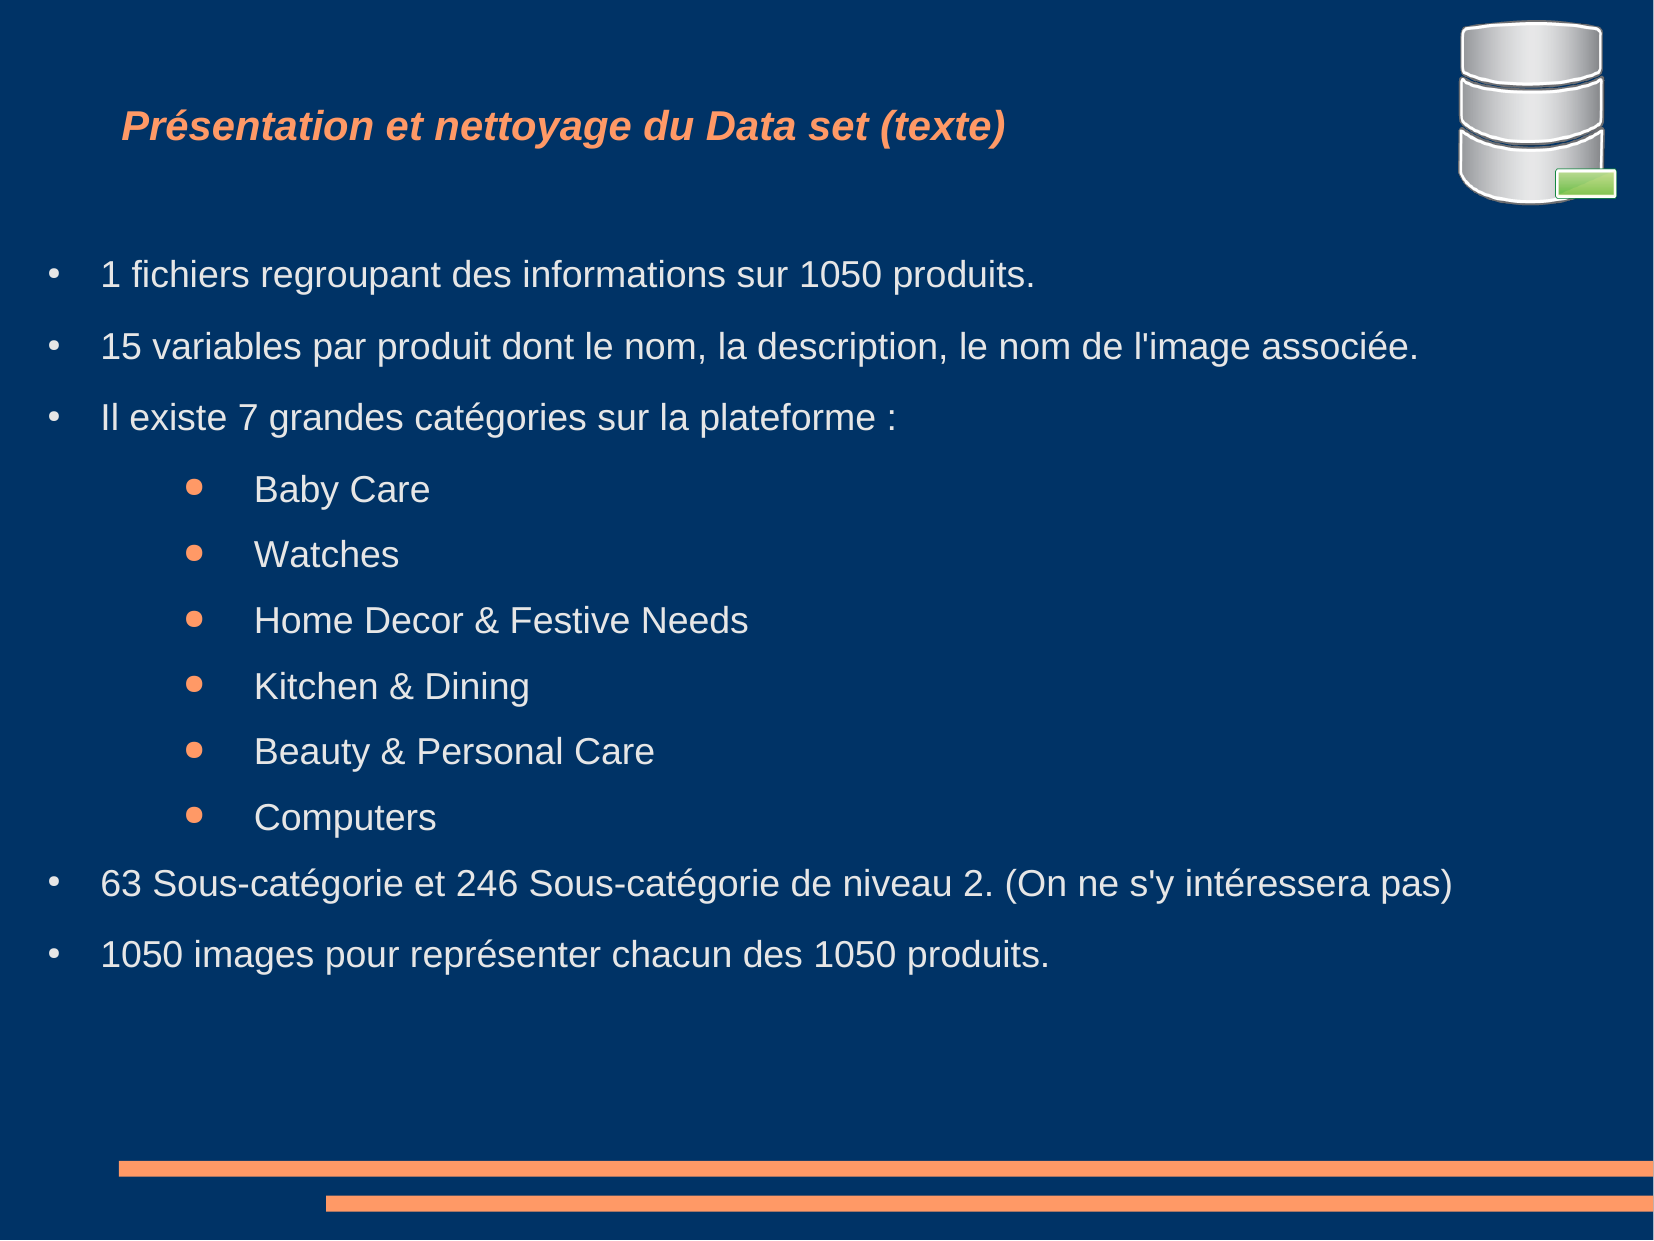

# Présentation et nettoyage du Data set (texte)
1 fichiers regroupant des informations sur 1050 produits.
15 variables par produit dont le nom, la description, le nom de l'image associée.
Il existe 7 grandes catégories sur la plateforme :
Baby Care
Watches
Home Decor & Festive Needs
Kitchen & Dining
Beauty & Personal Care
Computers
63 Sous-catégorie et 246 Sous-catégorie de niveau 2. (On ne s'y intéressera pas)
1050 images pour représenter chacun des 1050 produits.